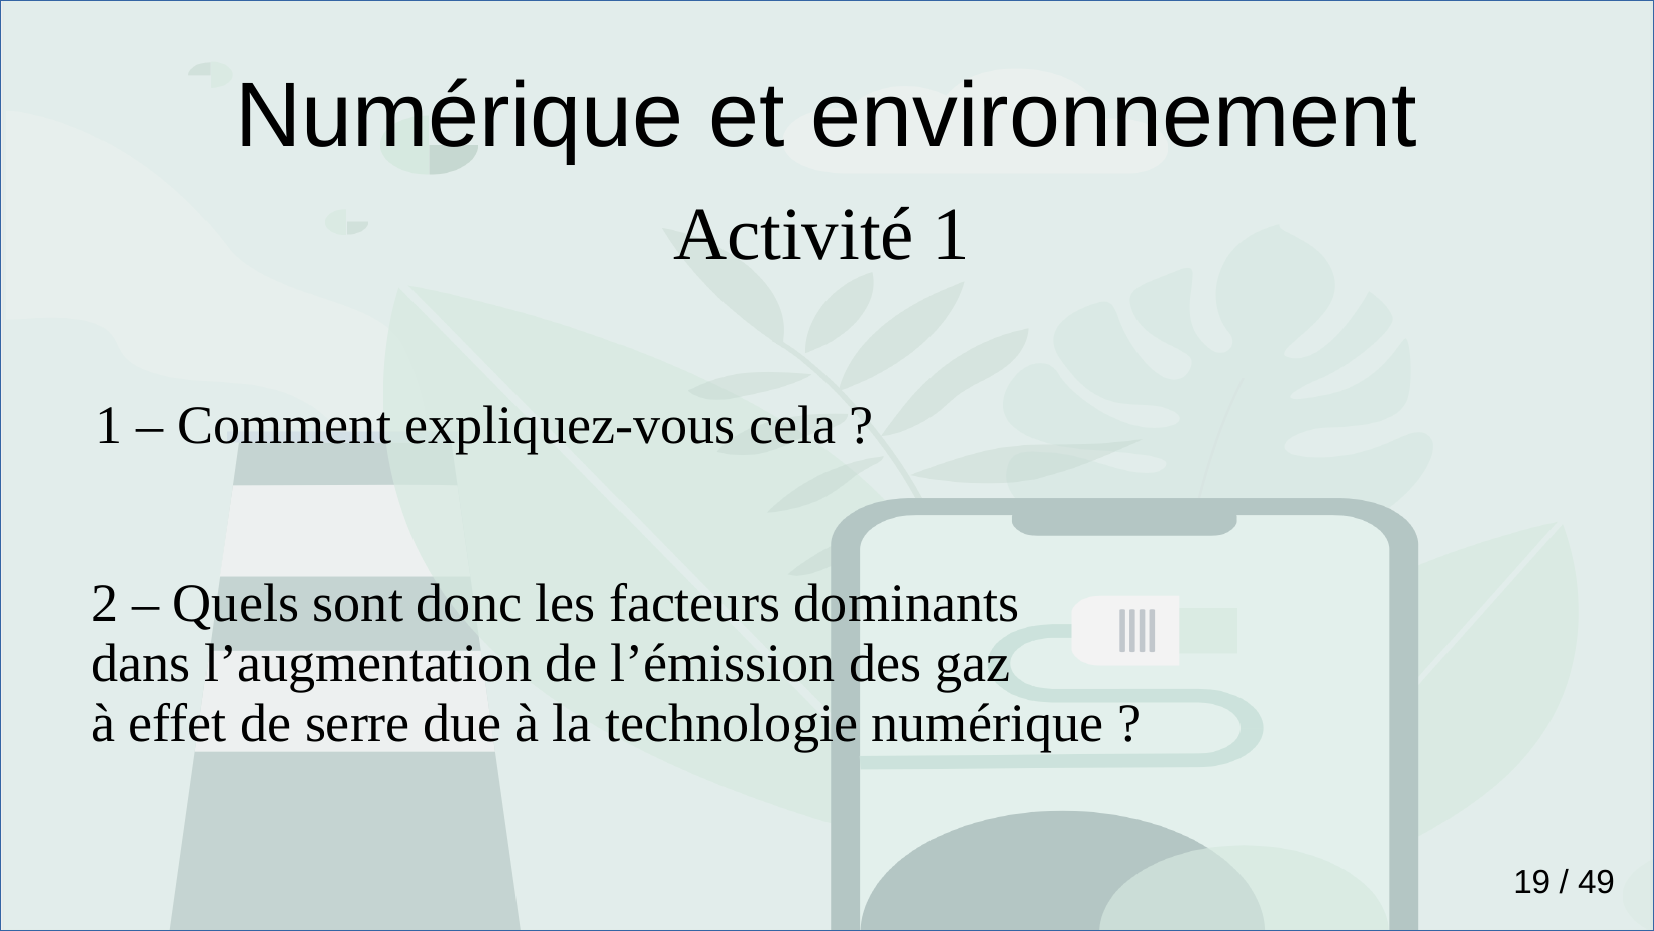

# Numérique et environnement
Activité 1
1 – Comment expliquez-vous cela ?
2 – Quels sont donc les facteurs dominants
dans l’augmentation de l’émission des gaz
à effet de serre due à la technologie numérique ?